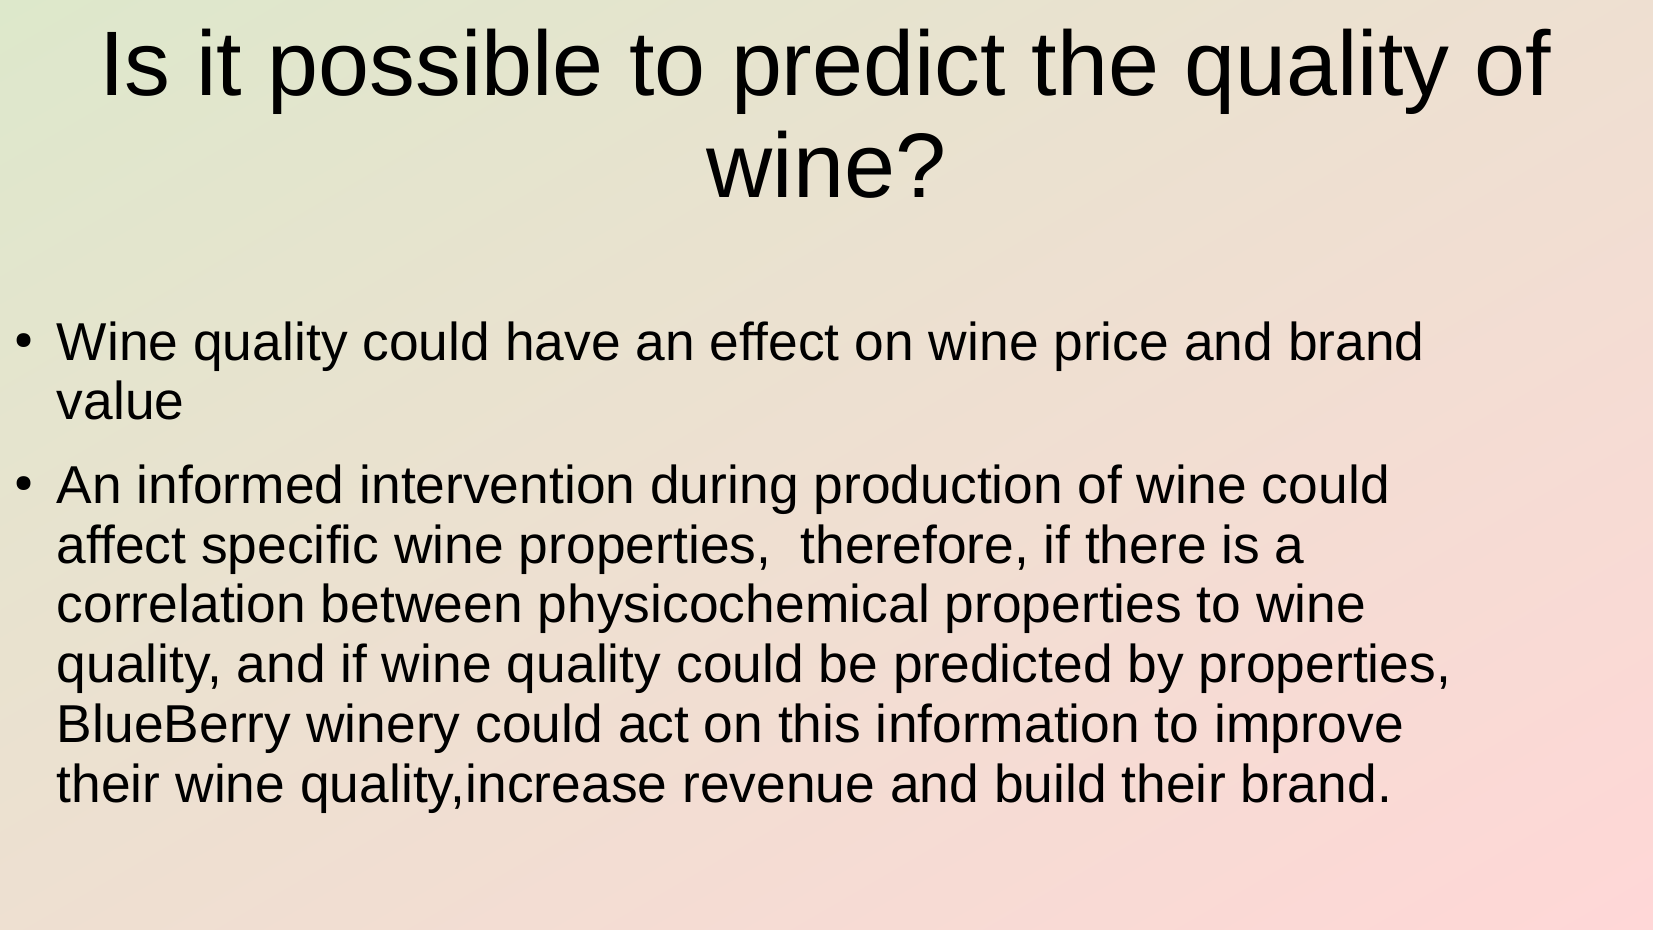

# Is it possible to predict the quality of wine?
Wine quality could have an effect on wine price and brand value
An informed intervention during production of wine could affect specific wine properties, therefore, if there is a correlation between physicochemical properties to wine quality, and if wine quality could be predicted by properties, BlueBerry winery could act on this information to improve their wine quality,increase revenue and build their brand.